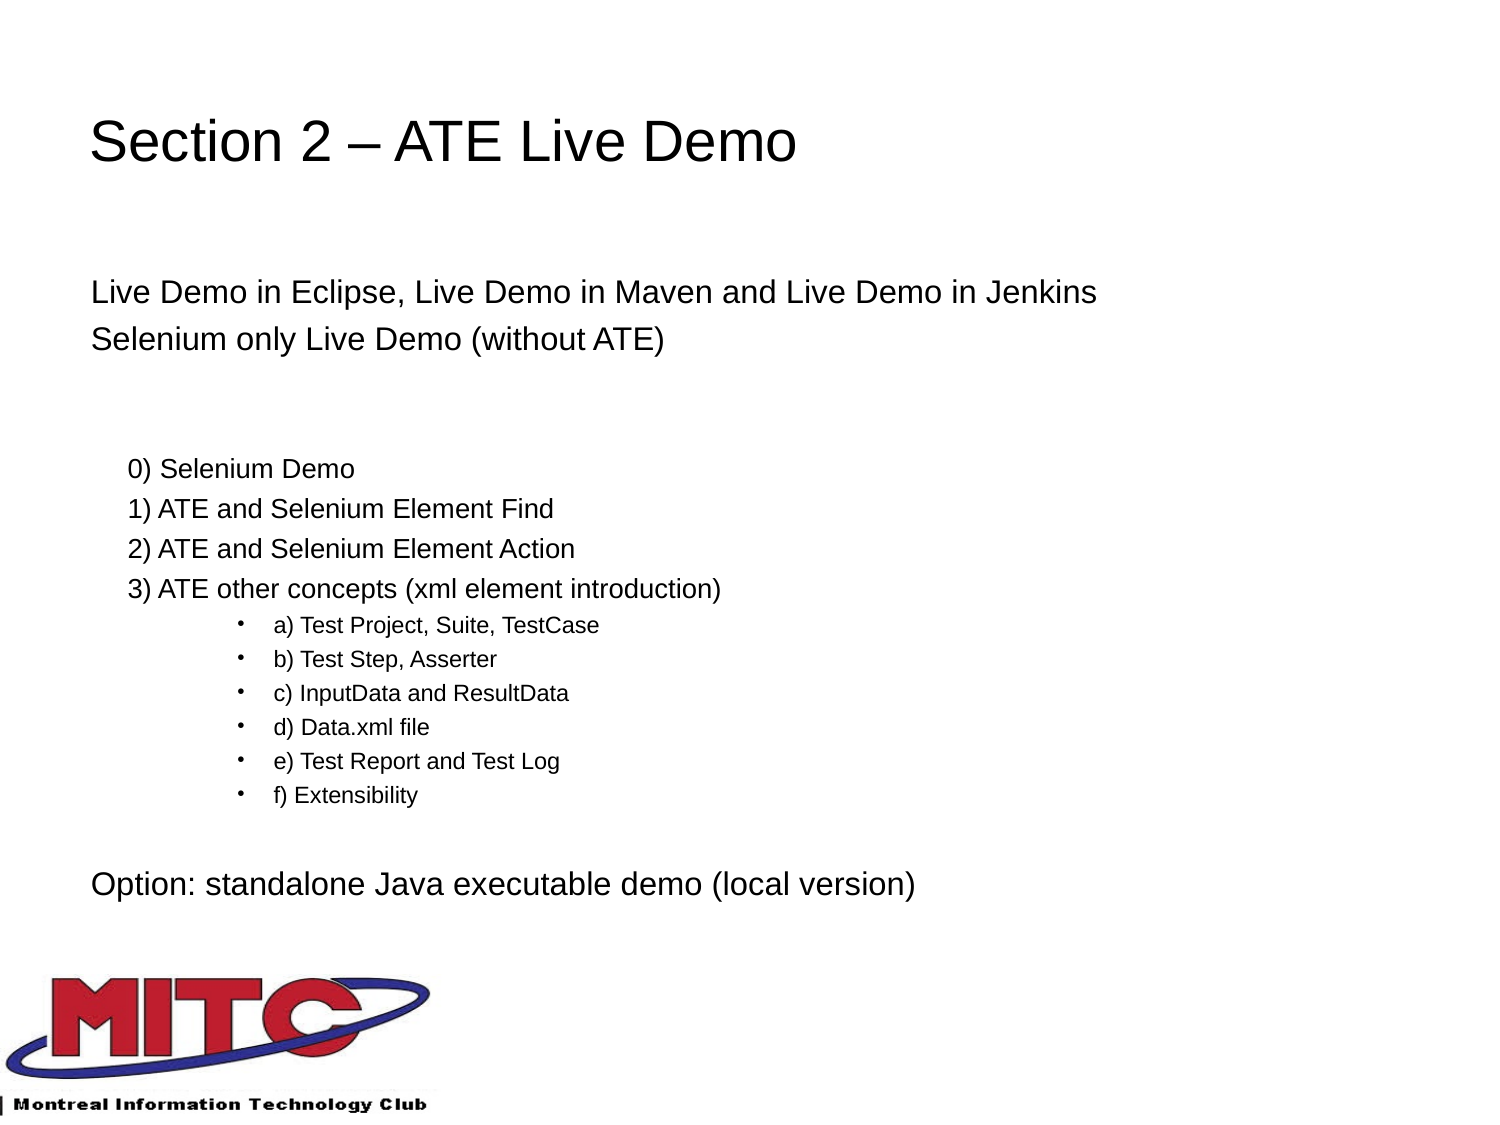

# Section 2 – ATE Live Demo
Live Demo in Eclipse, Live Demo in Maven and Live Demo in Jenkins
Selenium only Live Demo (without ATE)
0) Selenium Demo
1) ATE and Selenium Element Find
2) ATE and Selenium Element Action
3) ATE other concepts (xml element introduction)
a) Test Project, Suite, TestCase
b) Test Step, Asserter
c) InputData and ResultData
d) Data.xml file
e) Test Report and Test Log
f) Extensibility
Option: standalone Java executable demo (local version)